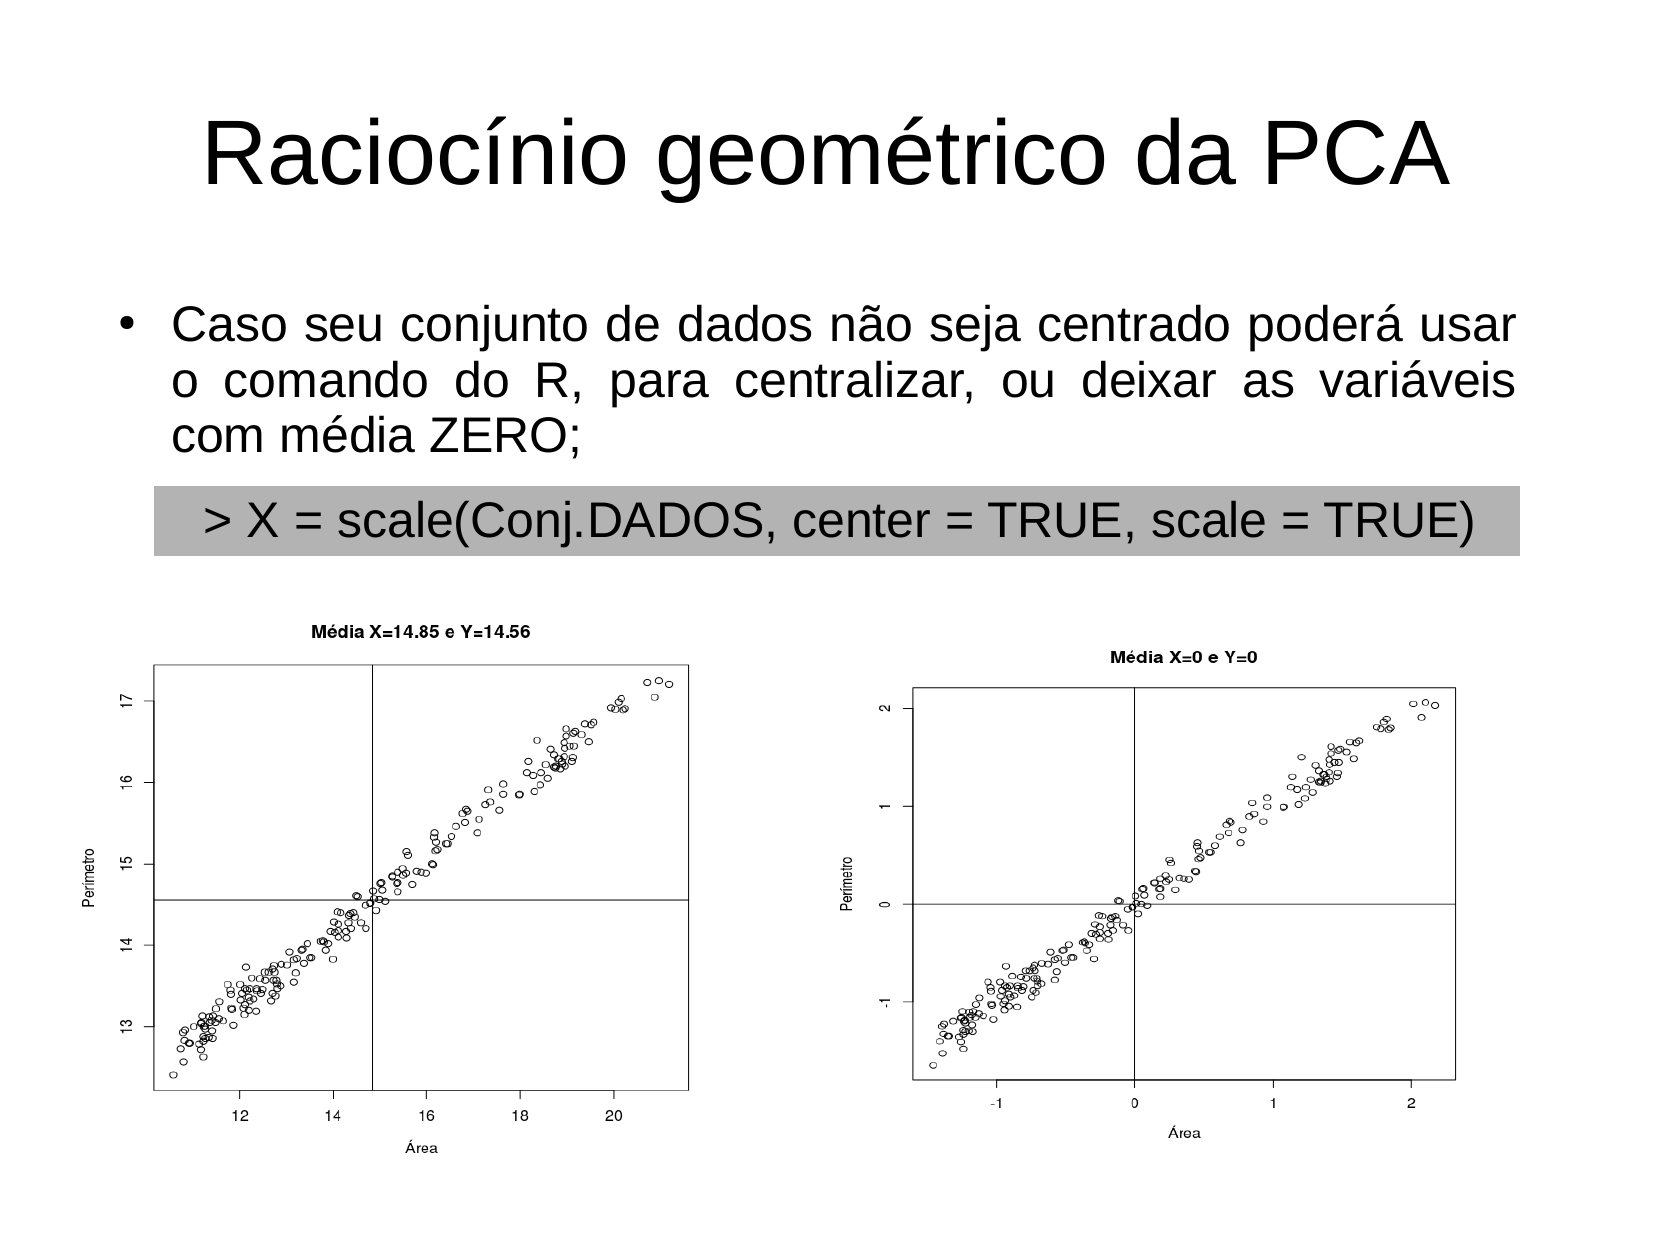

# Raciocínio geométrico da PCA
Caso seu conjunto de dados não seja centrado poderá usar o comando do R, para centralizar, ou deixar as variáveis com média ZERO;
| > X = scale(Conj.DADOS, center = TRUE, scale = TRUE) |
| --- |